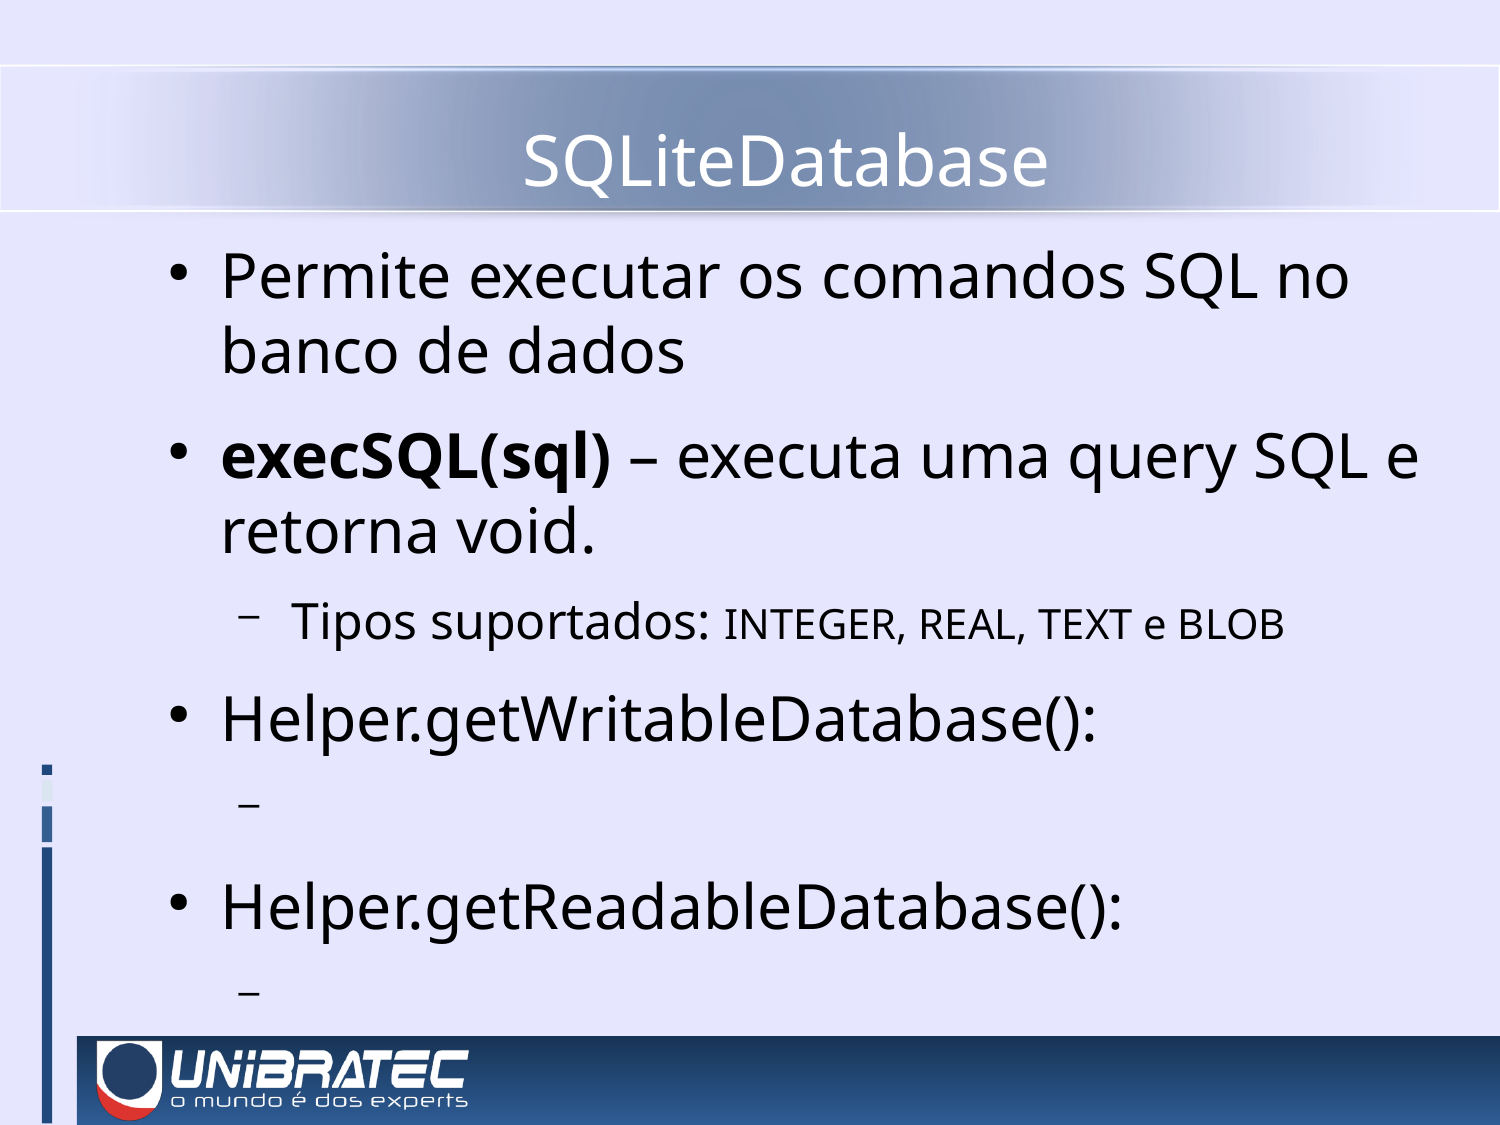

# SQLiteDatabase
Permite executar os comandos SQL no banco de dados
execSQL(sql) – executa uma query SQL e retorna void.
Tipos suportados: INTEGER, REAL, TEXT e BLOB
Helper.getWritableDatabase():
Helper.getReadableDatabase():